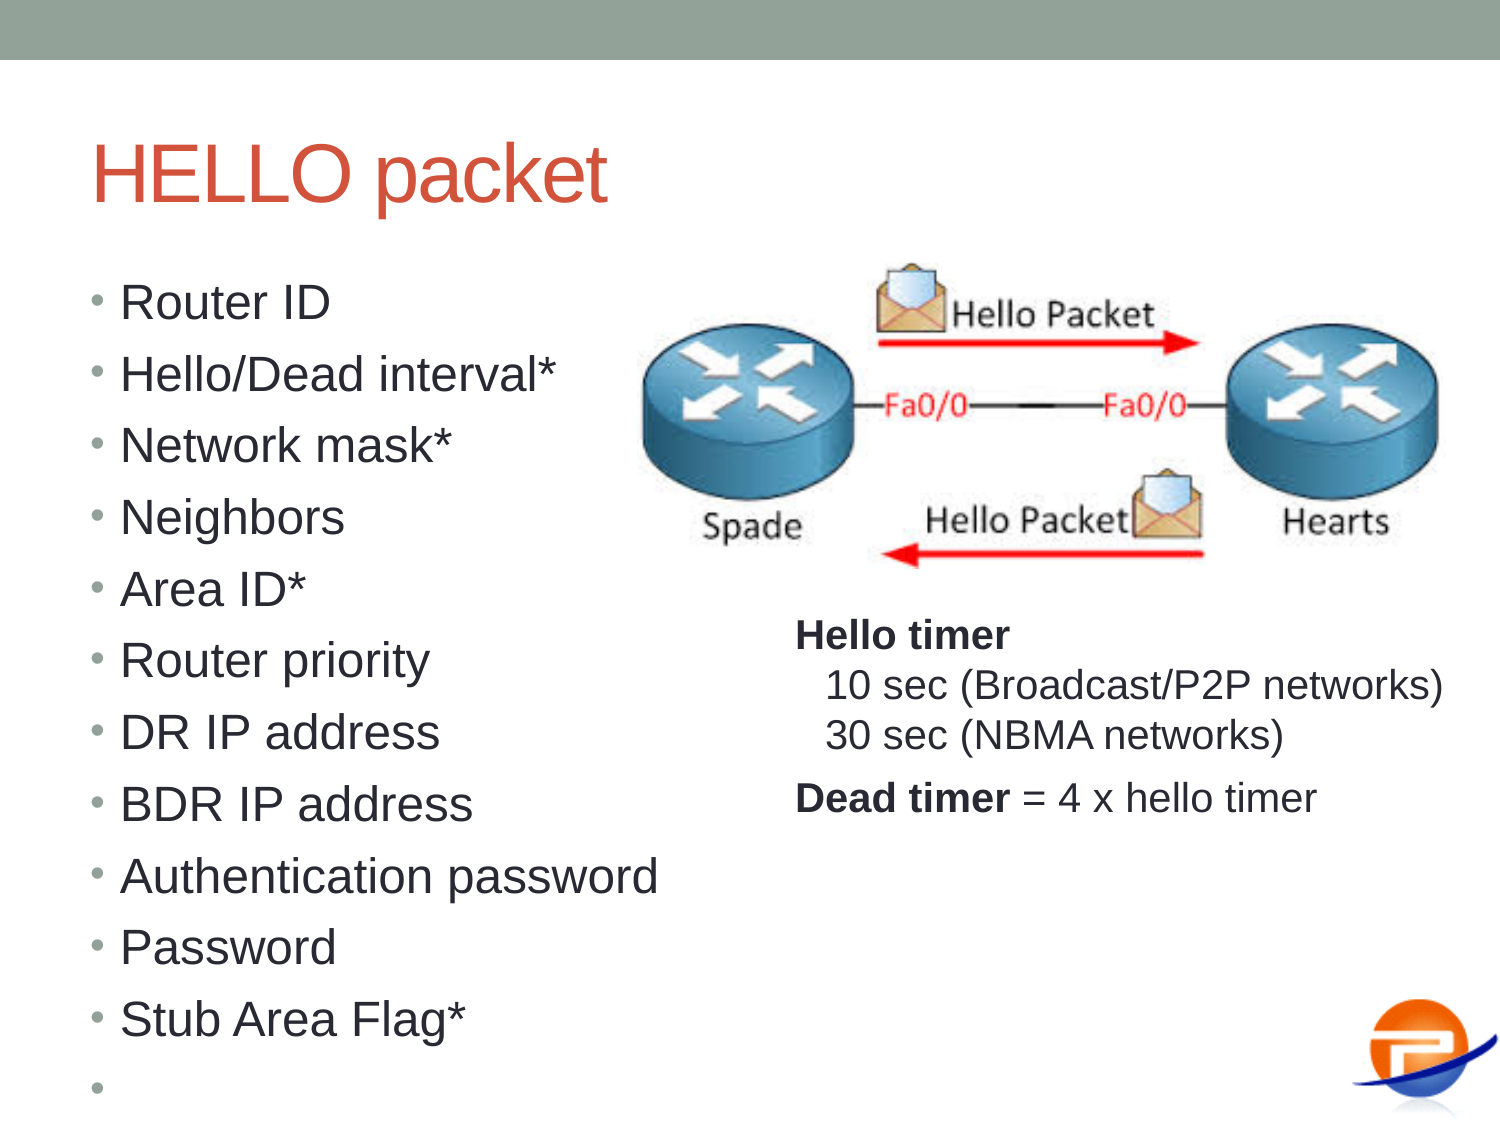

# HELLO packet
Router ID
Hello/Dead interval*
Network mask*
Neighbors
Area ID*
Router priority
DR IP address
BDR IP address
Authentication password
Password
Stub Area Flag*
Hello timer
10 sec (Broadcast/P2P networks)
30 sec (NBMA networks)
Dead timer = 4 x hello timer